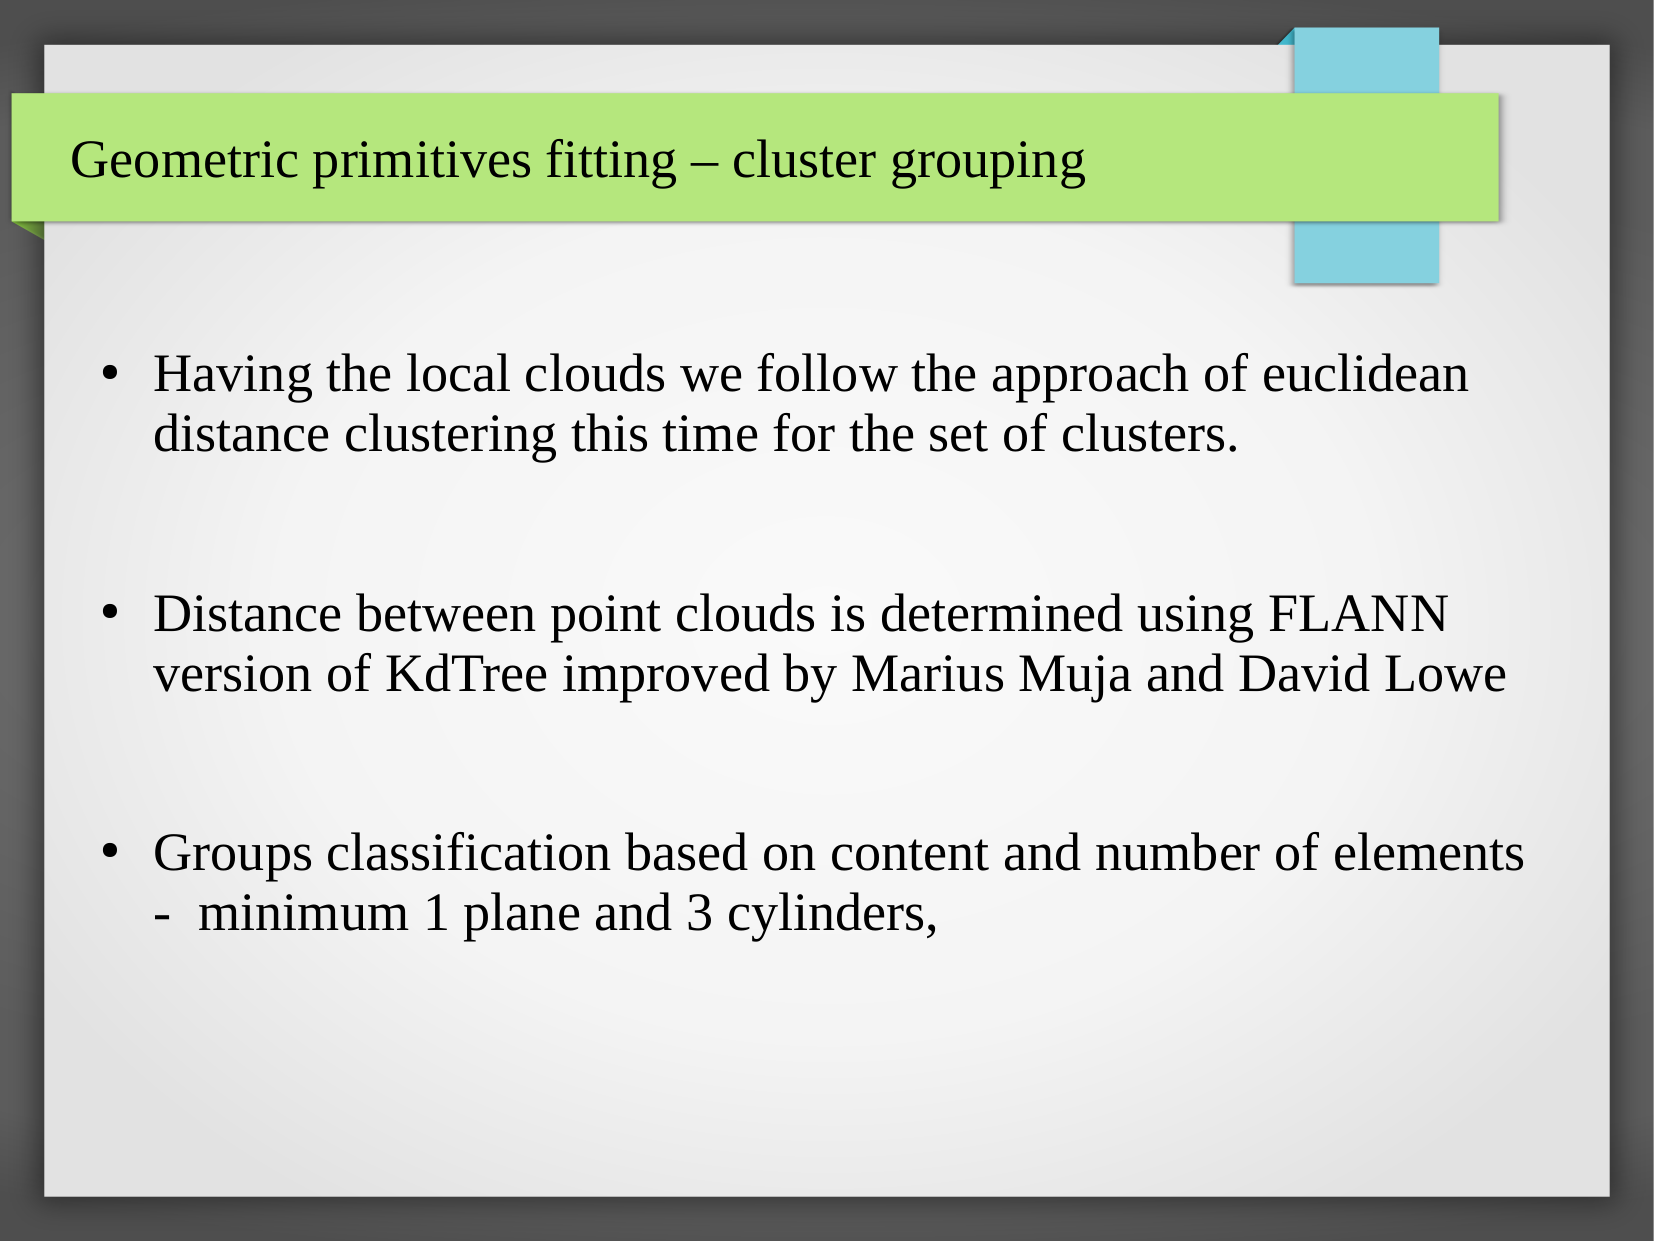

# Geometric primitives fitting – cluster grouping
Having the local clouds we follow the approach of euclidean distance clustering this time for the set of clusters.
Distance between point clouds is determined using FLANN version of KdTree improved by Marius Muja and David Lowe
Groups classification based on content and number of elements - minimum 1 plane and 3 cylinders,